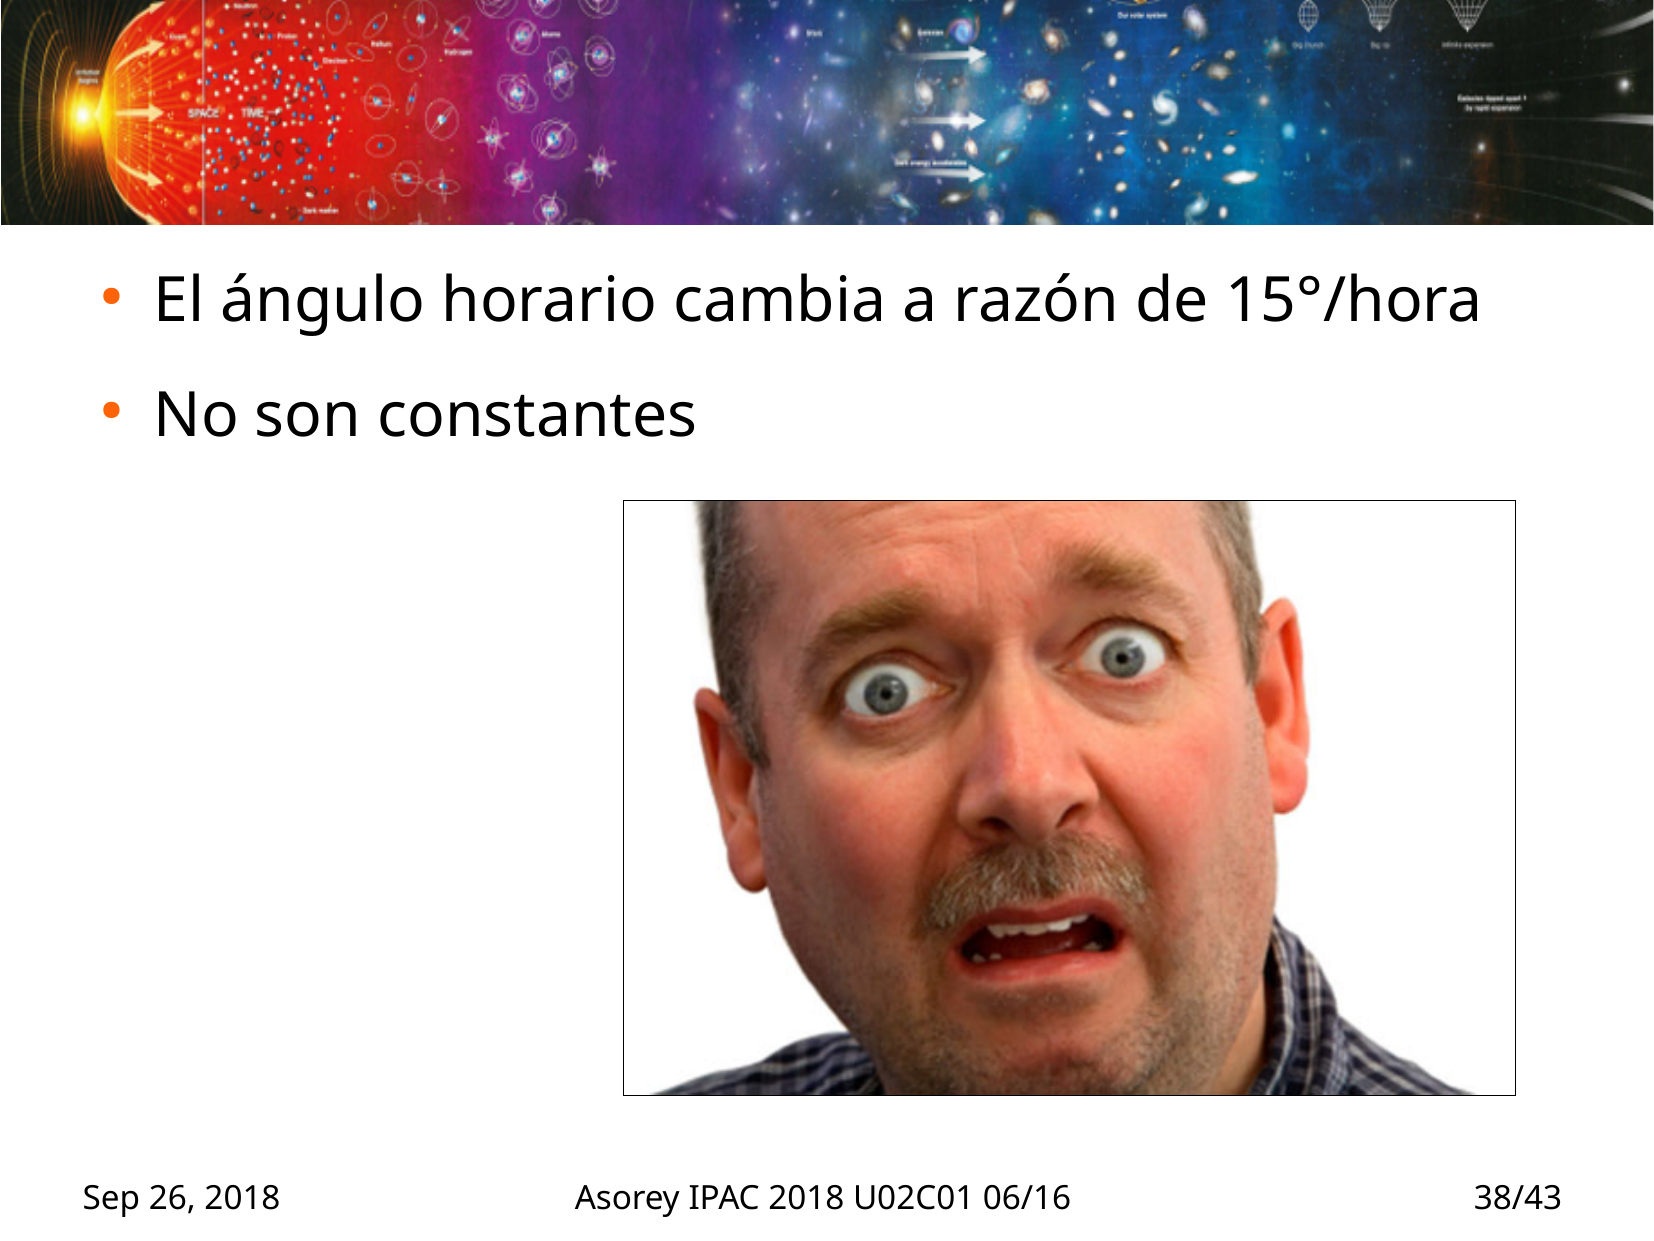

#
El ángulo horario cambia a razón de 15°/hora
No son constantes
Sep 26, 2018
Asorey IPAC 2018 U02C01 06/16
38